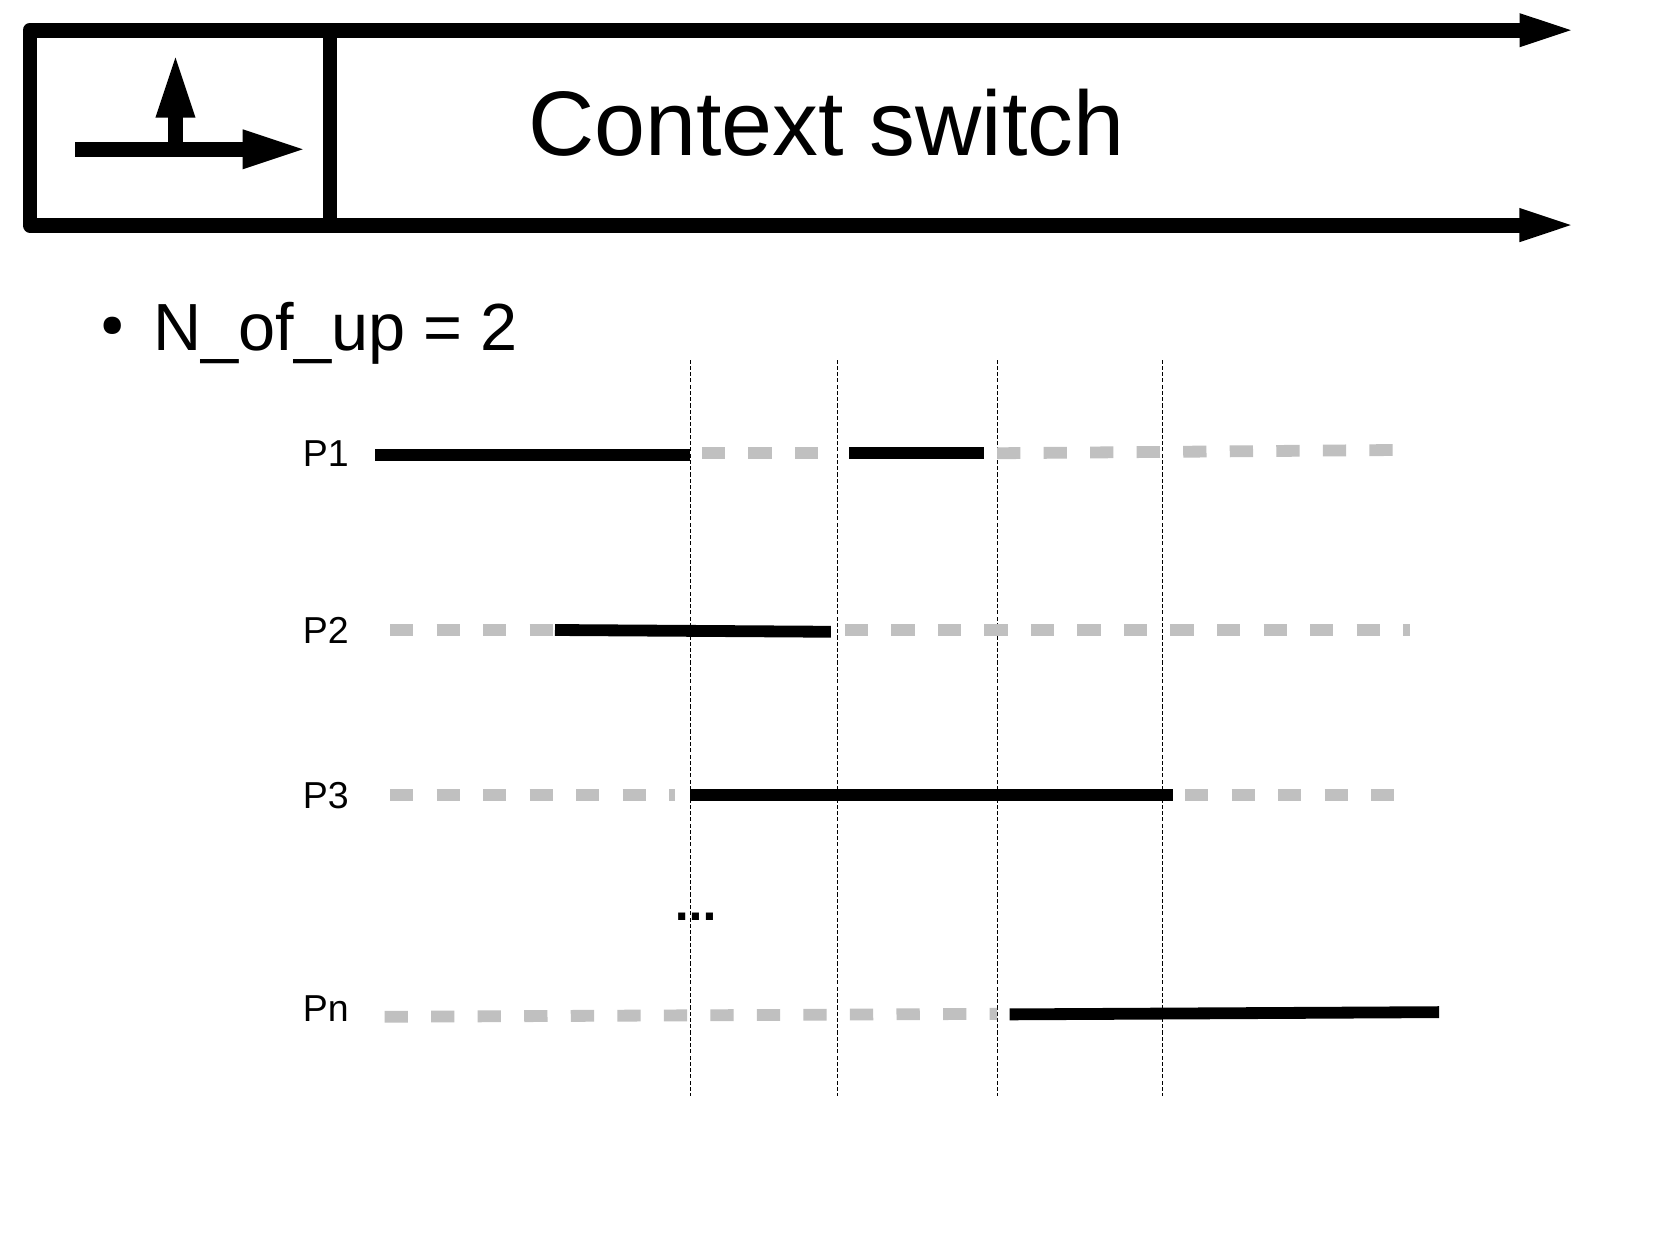

# Context switch
N_of_up = 2
P1
P2
P3
...
Pn